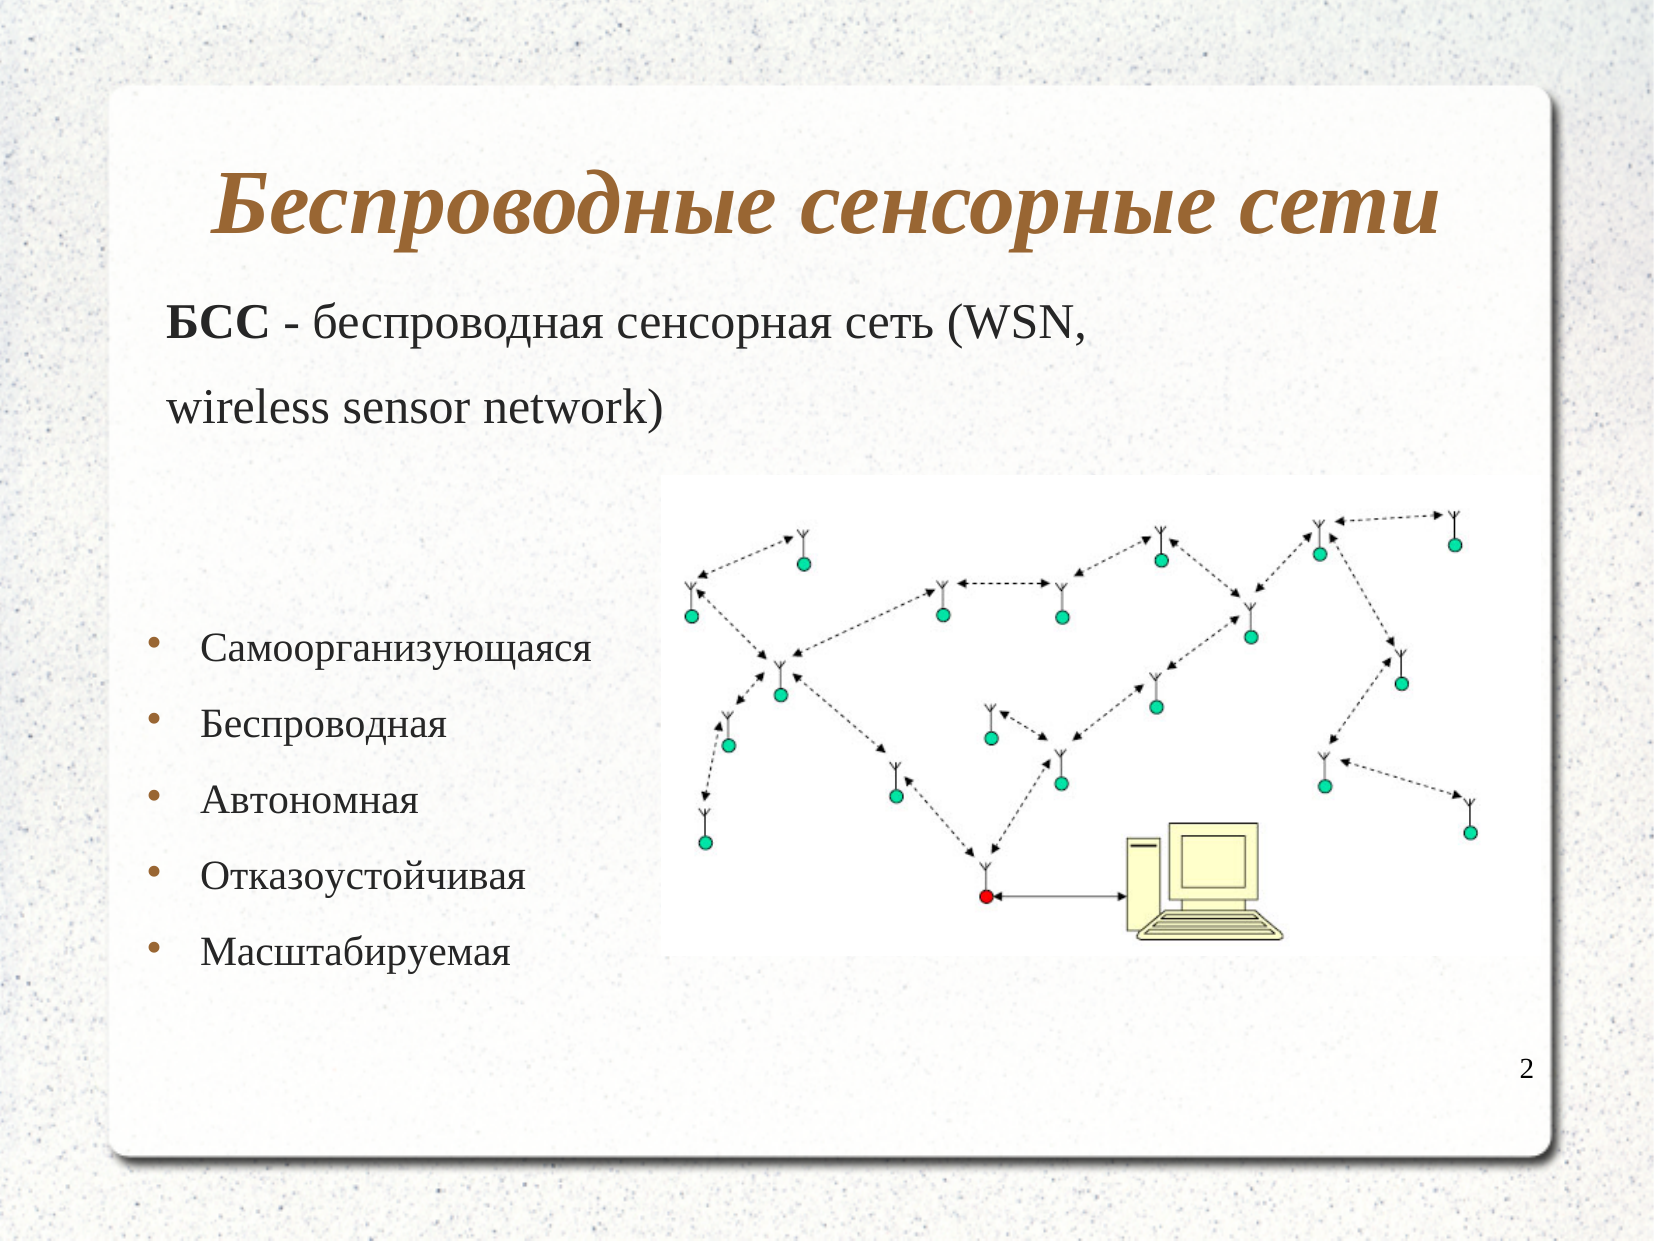

# Беспроводные сенсорные сети
БСС - беспроводная сенсорная сеть (WSN,
wireless sensor network)
Самоорганизующаяся
Беспроводная
Автономная
Отказоустойчивая
Масштабируемая
2